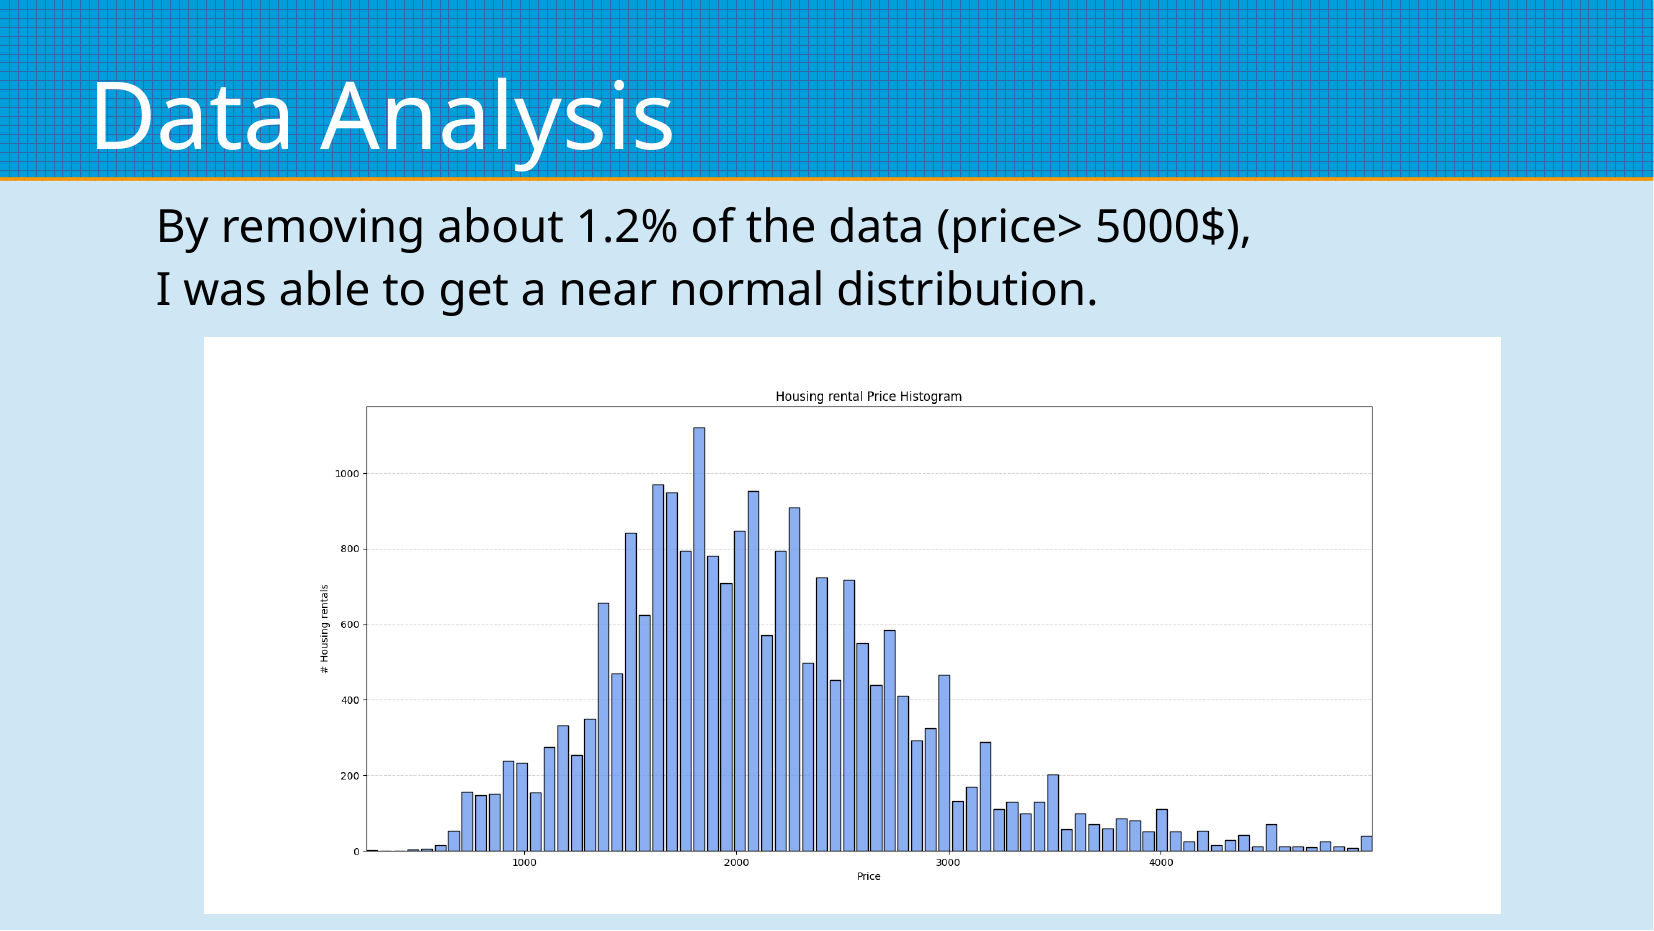

# Data Analysis
By removing about 1.2% of the data (price> 5000$),
I was able to get a near normal distribution.